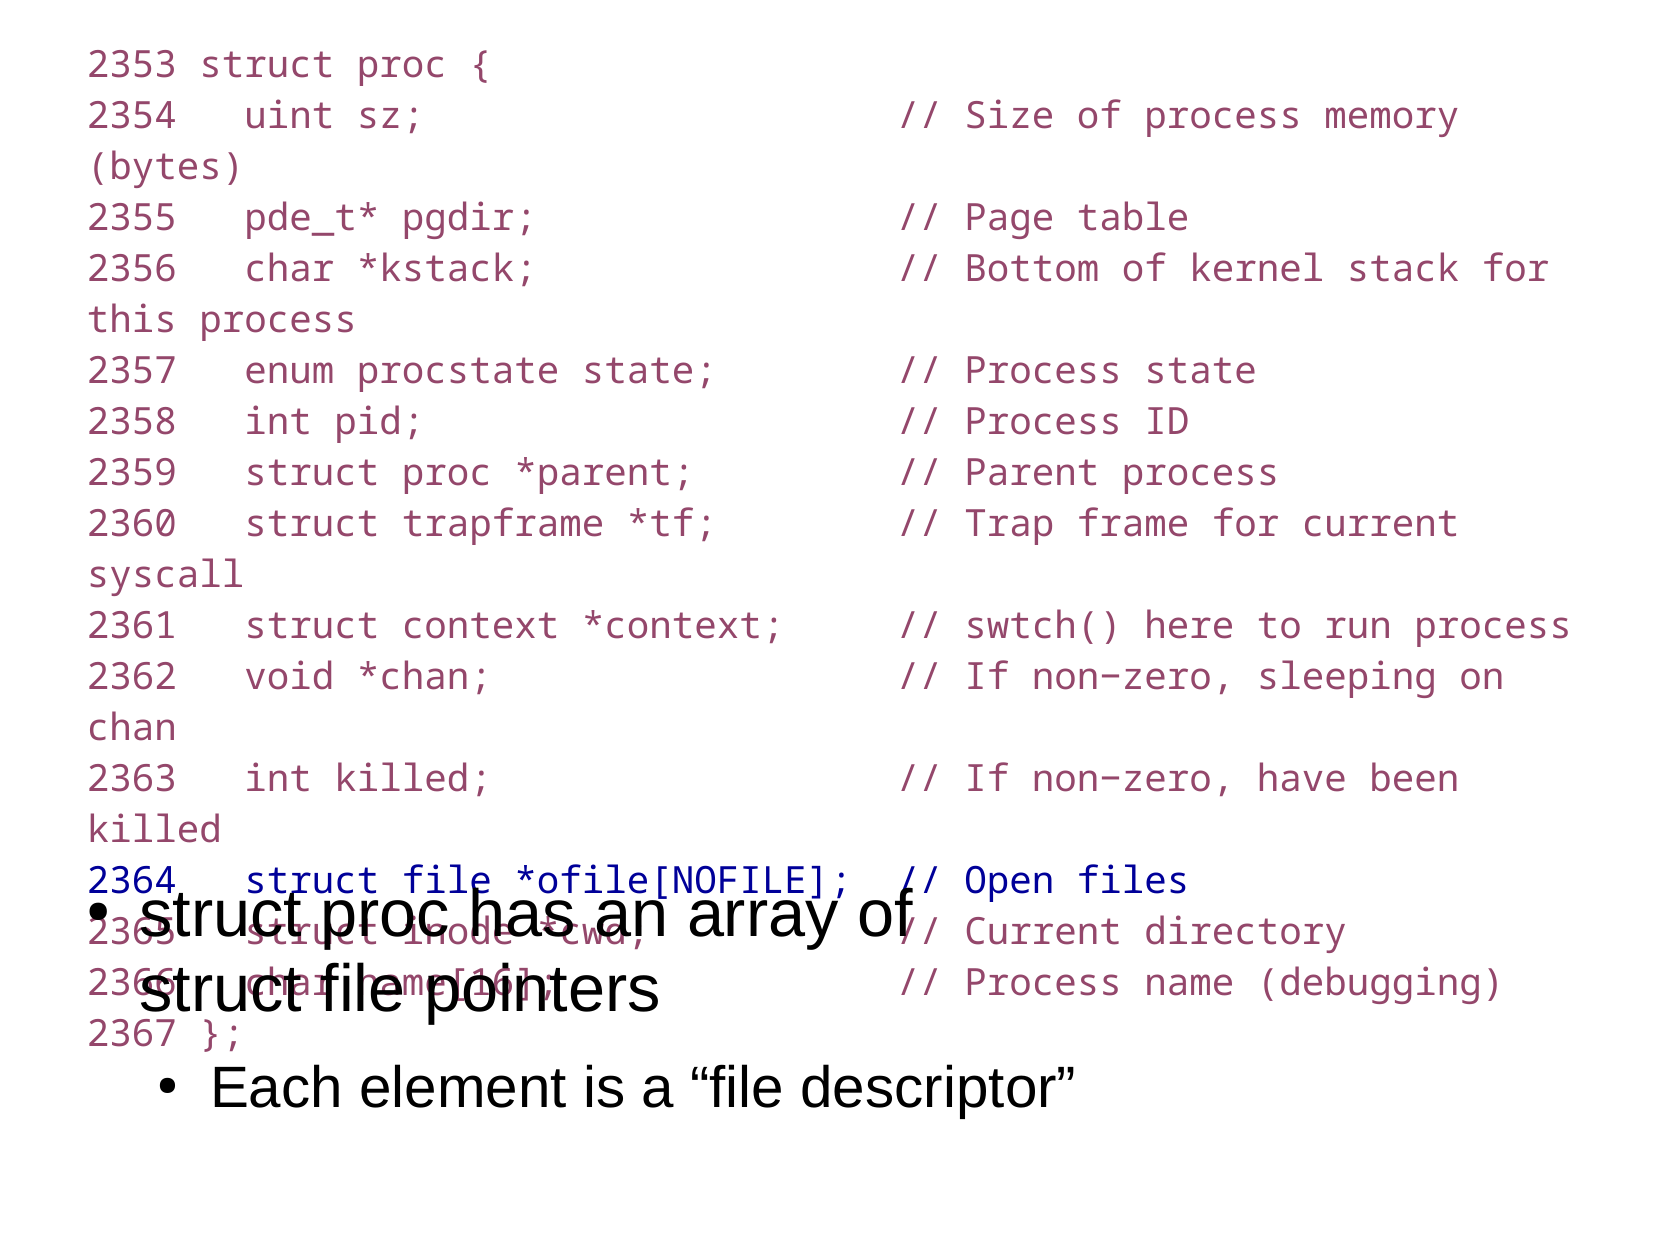

# 2353 struct proc {
2354 uint sz; // Size of process memory (bytes)
2355 pde_t* pgdir; // Page table
2356 char *kstack; // Bottom of kernel stack for this process
2357 enum procstate state; // Process state
2358 int pid; // Process ID
2359 struct proc *parent; // Parent process
2360 struct trapframe *tf; // Trap frame for current syscall
2361 struct context *context; // swtch() here to run process
2362 void *chan; // If non−zero, sleeping on chan
2363 int killed; // If non−zero, have been killed
2364 struct file *ofile[NOFILE]; // Open files
2365 struct inode *cwd; // Current directory
2366 char name[16]; // Process name (debugging)
2367 };
struct proc has an array of struct file pointers
Each element is a “file descriptor”